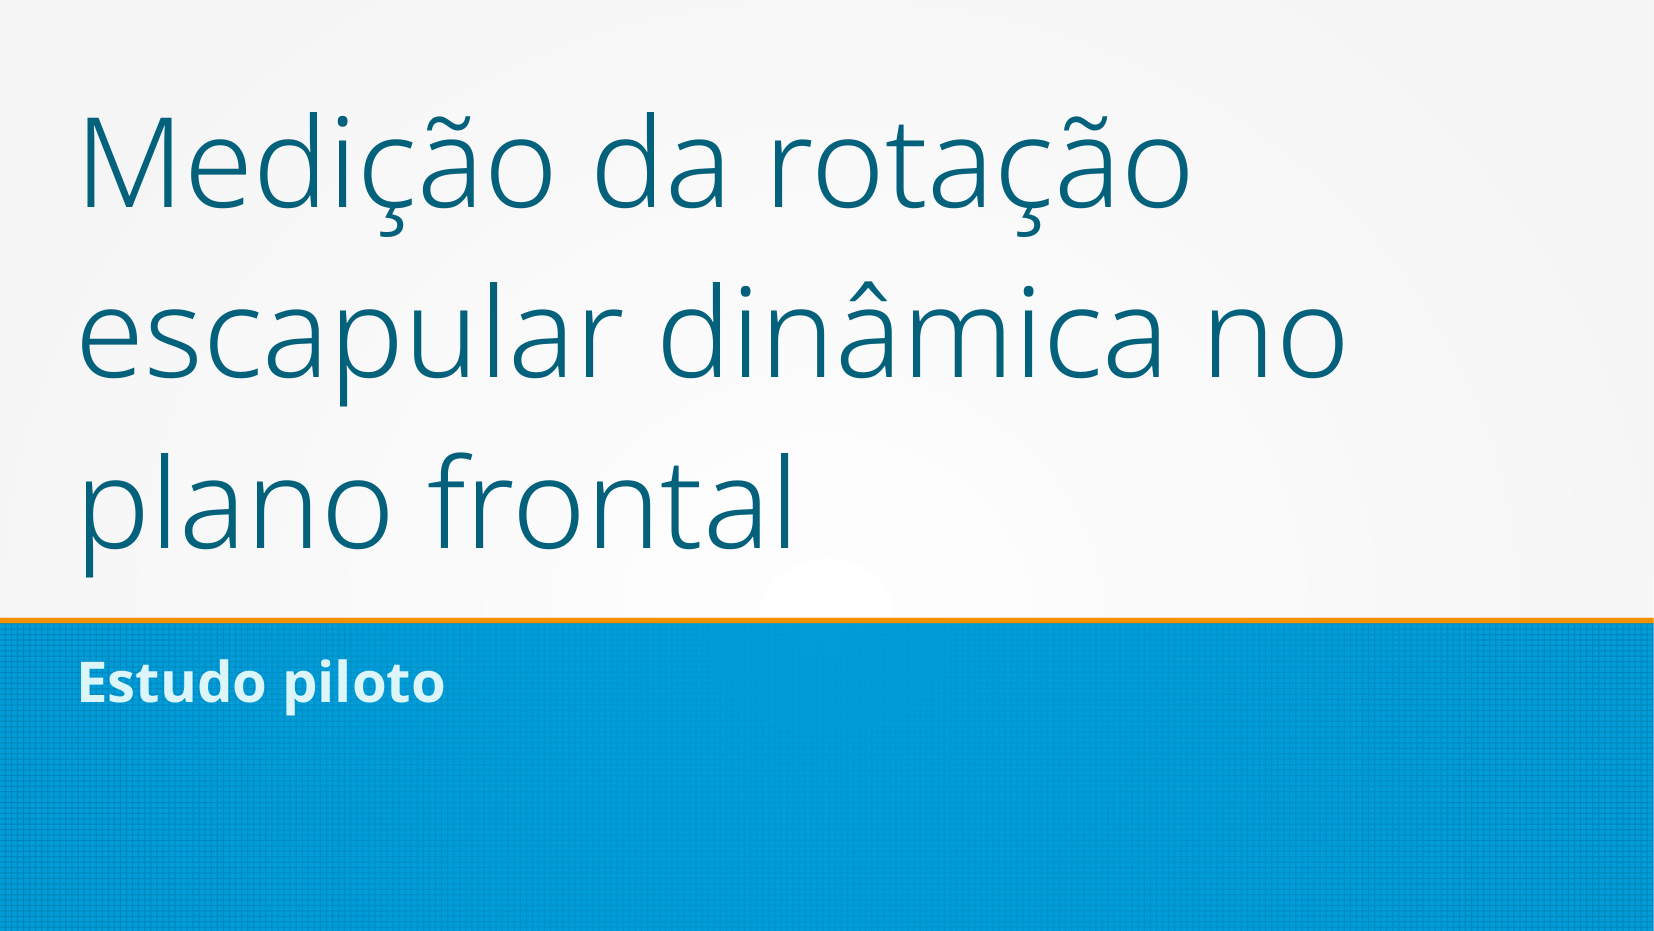

# Medição da rotação escapular dinâmica no plano frontal
Estudo piloto